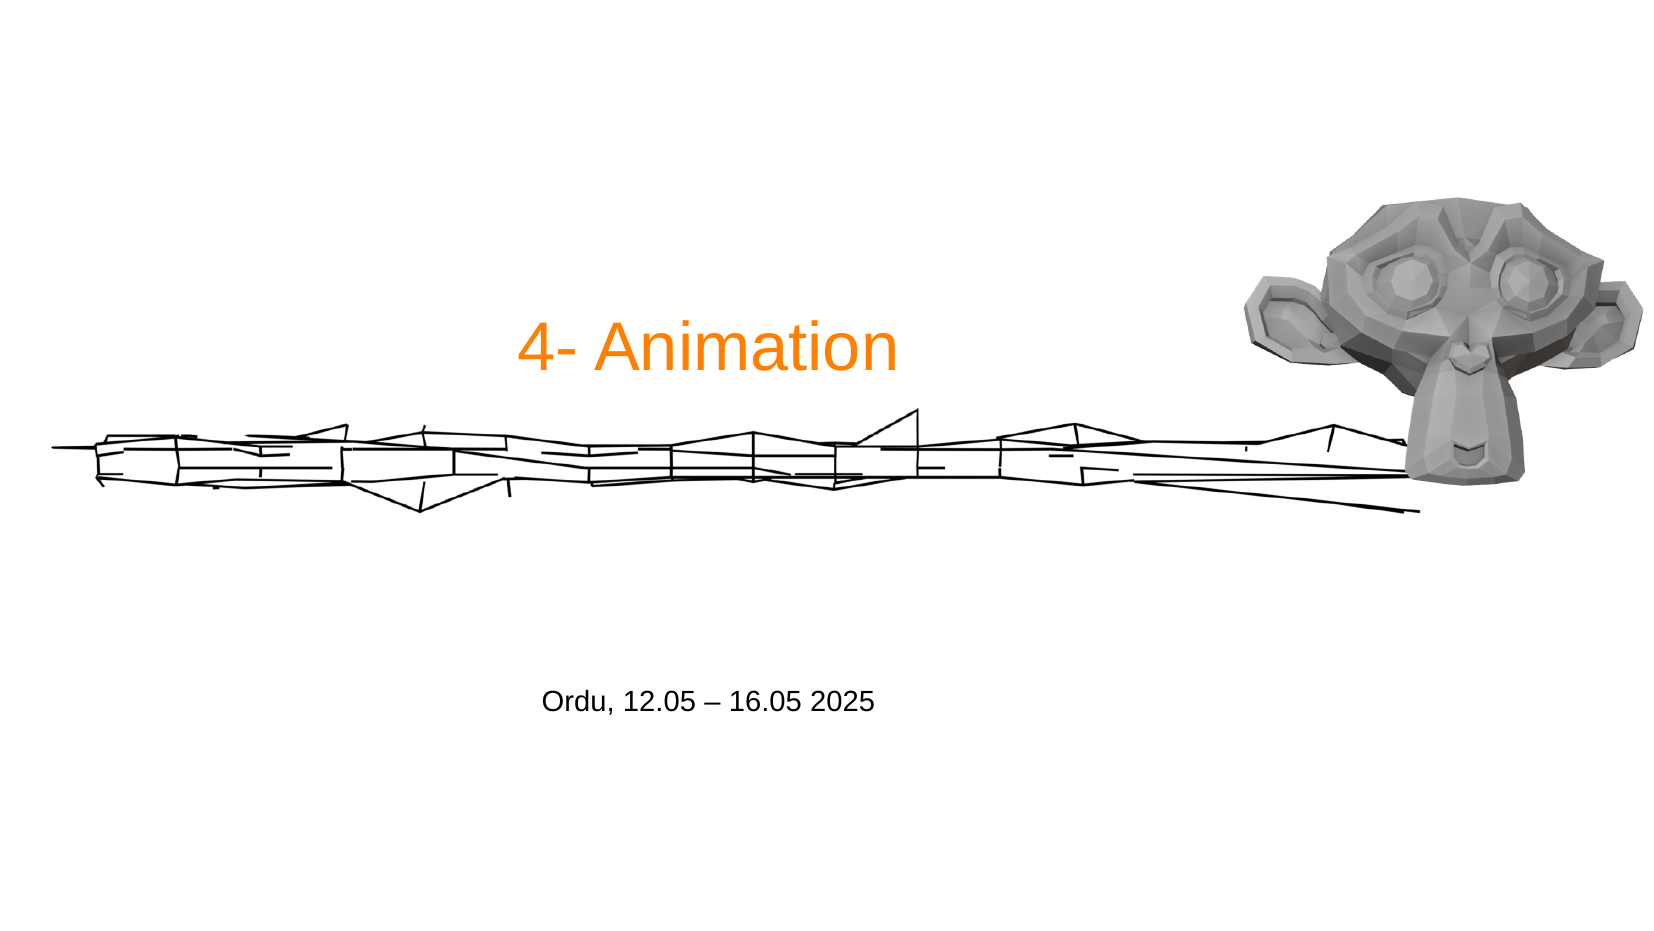

# 4- Animation
Ordu, 12.05 – 16.05 2025